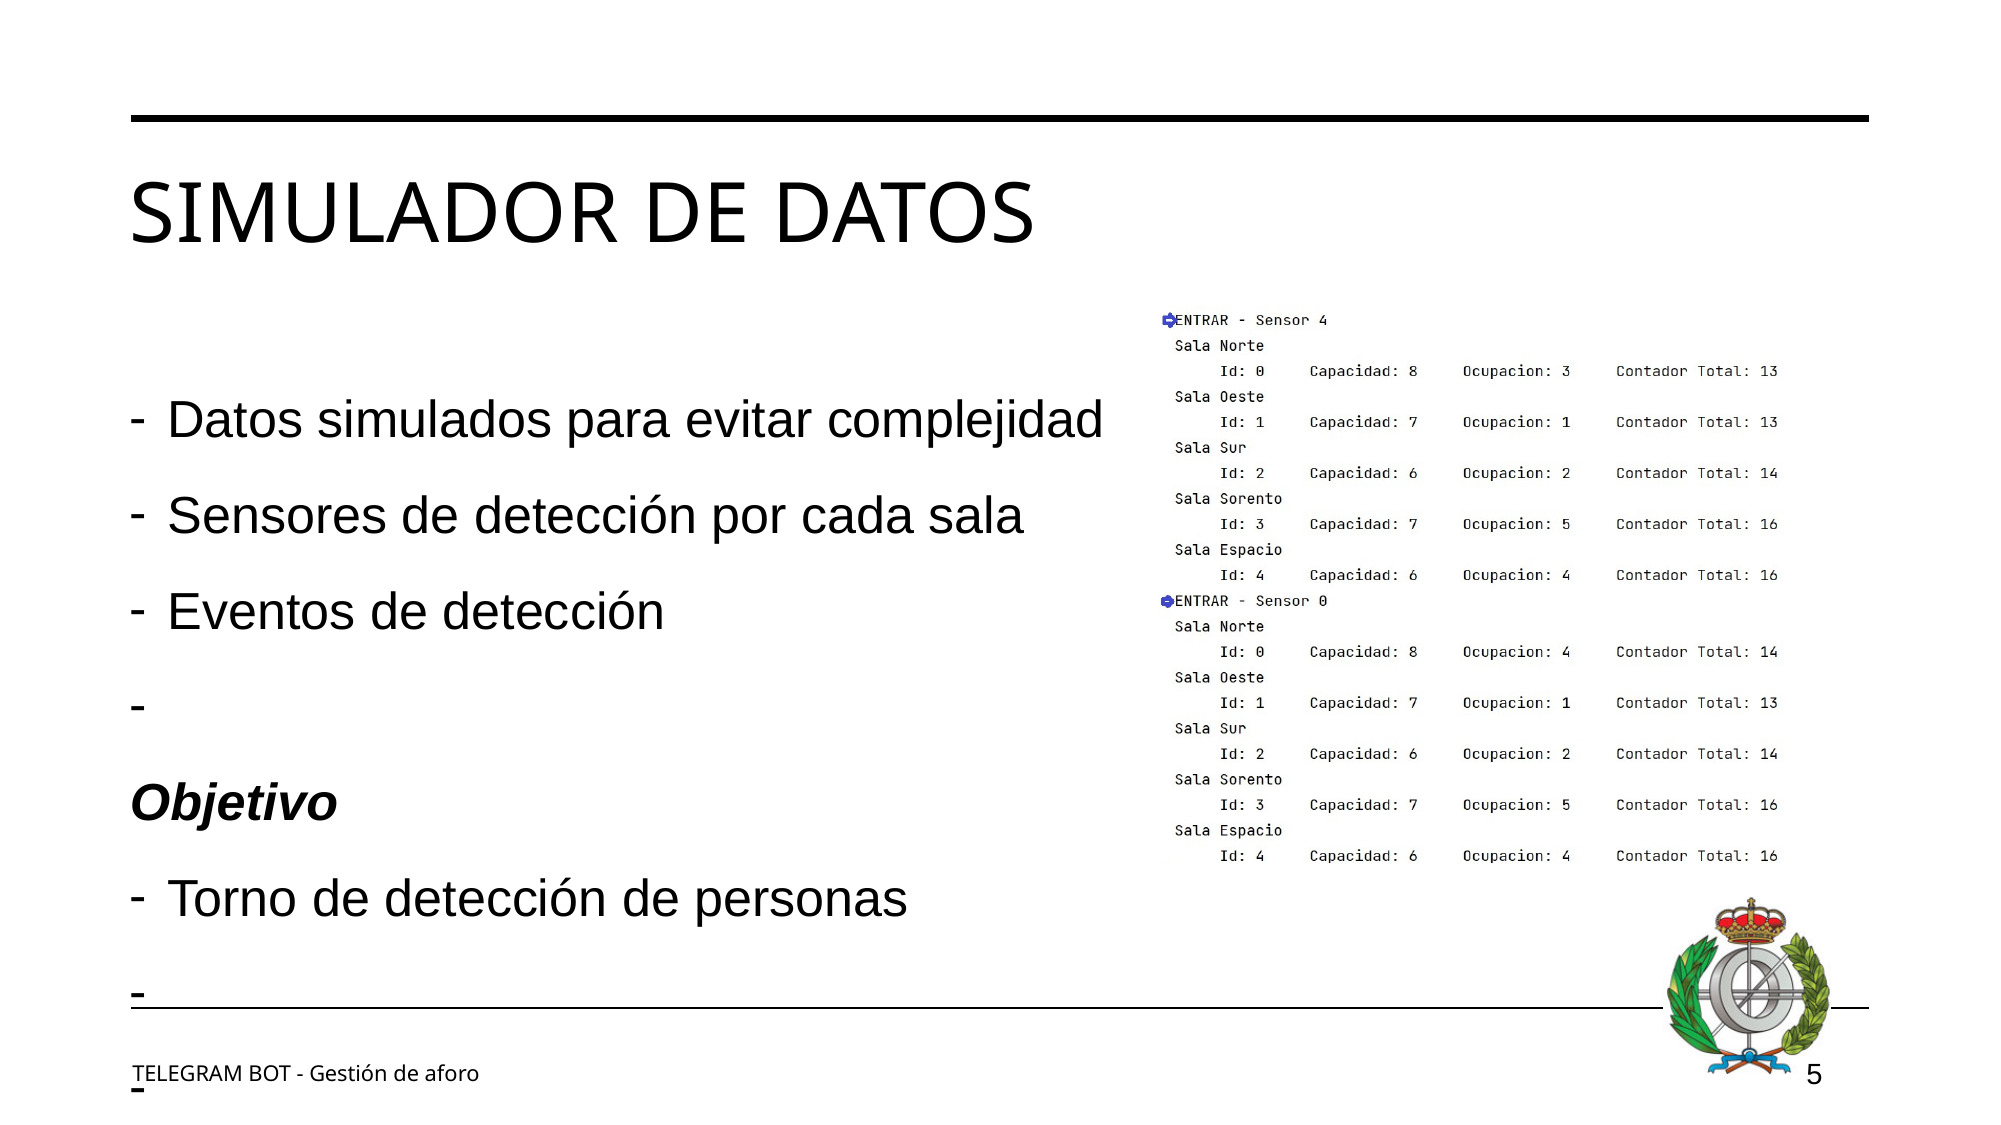

# SIMULADOR DE DATOS
Datos simulados para evitar complejidad
Sensores de detección por cada sala
Eventos de detección
Objetivo
Torno de detección de personas
TELEGRAM BOT - Gestión de aforo